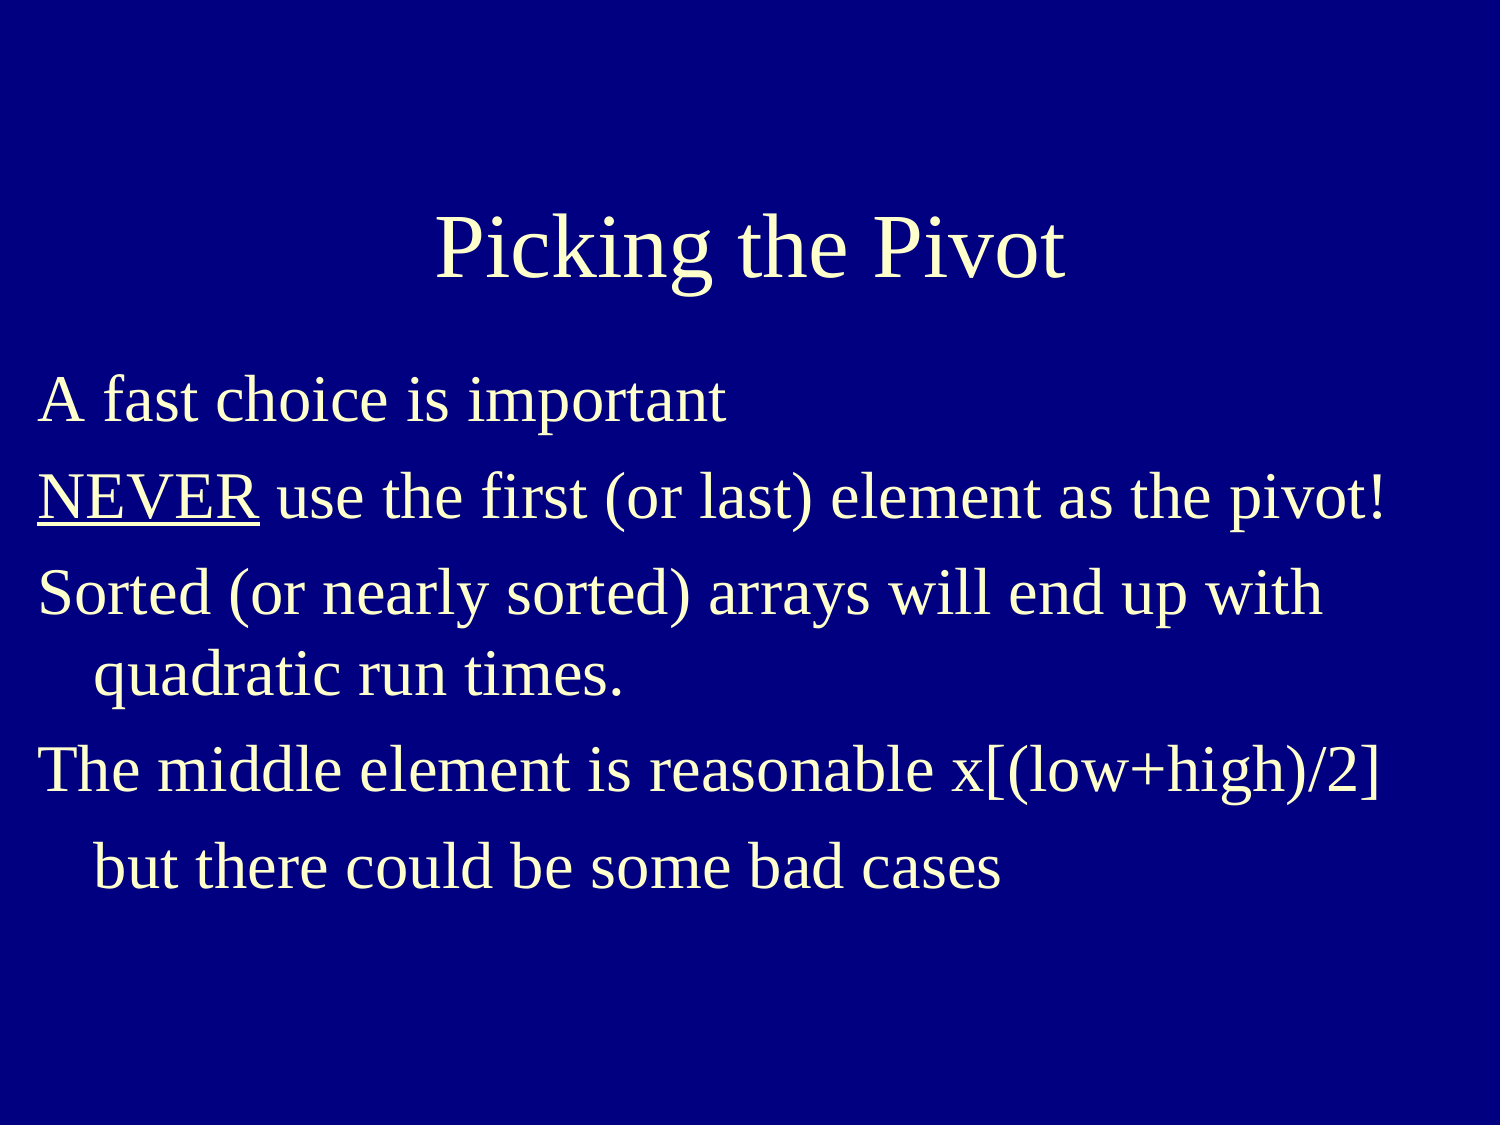

# Picking the Pivot
A fast choice is important
NEVER use the first (or last) element as the pivot!
Sorted (or nearly sorted) arrays will end up with quadratic run times.
The middle element is reasonable x[(low+high)/2]
	but there could be some bad cases